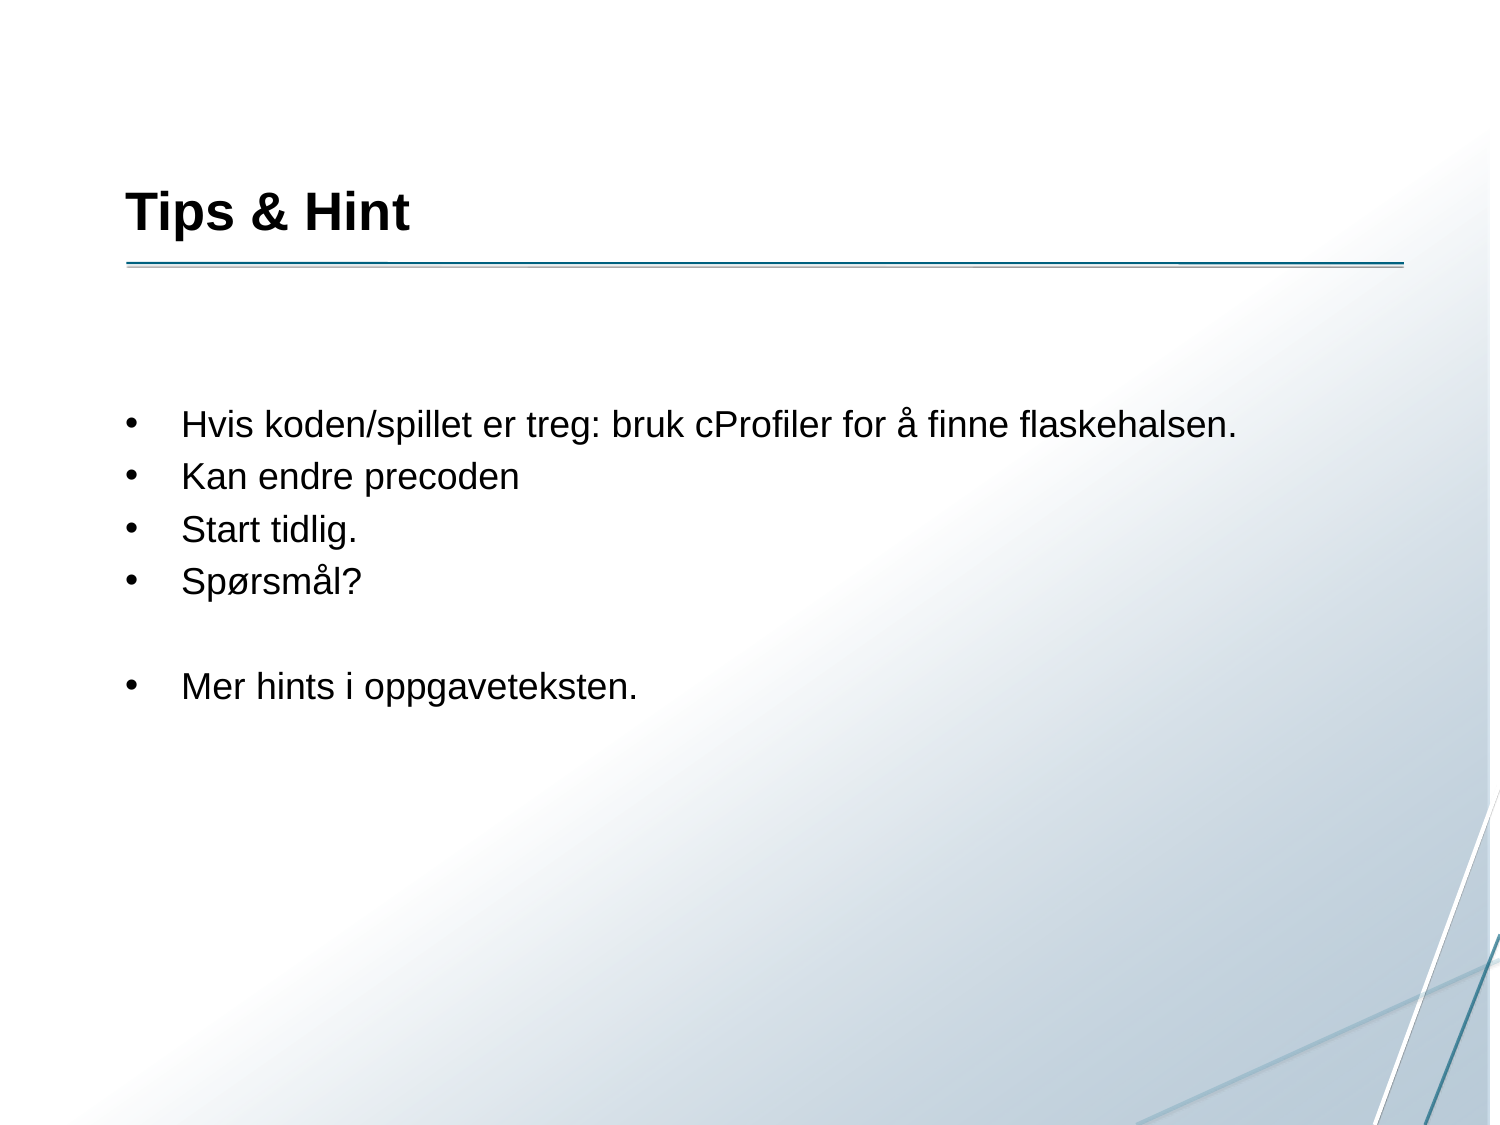

# Tips & Hint
Hvis koden/spillet er treg: bruk cProfiler for å finne flaskehalsen.
Kan endre precoden
Start tidlig.
Spørsmål?
Mer hints i oppgaveteksten.